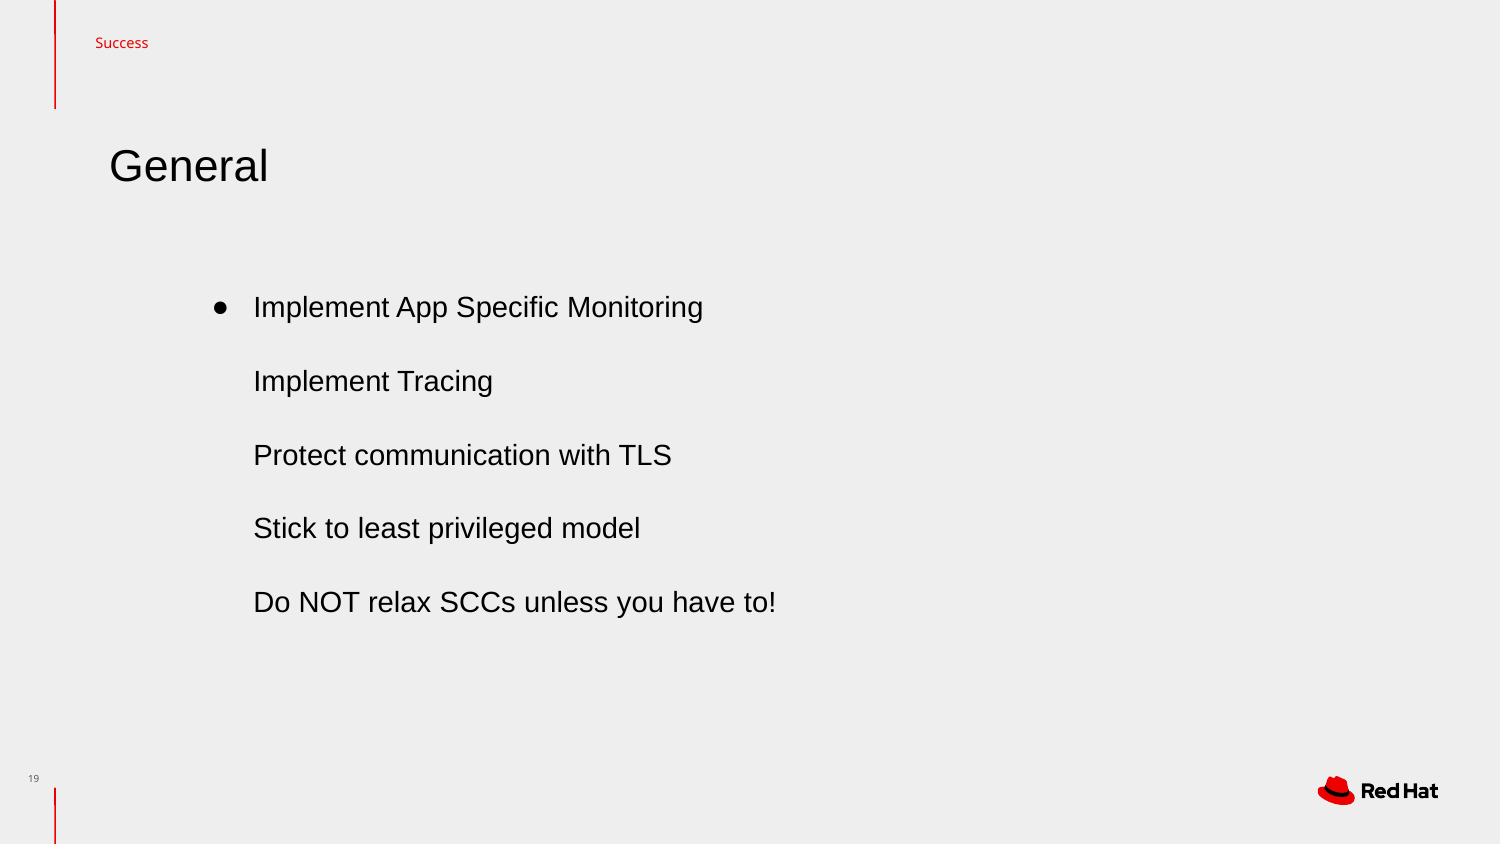

# Success
General
Implement App Specific Monitoring
Implement Tracing
Protect communication with TLS
Stick to least privileged model
Do NOT relax SCCs unless you have to!